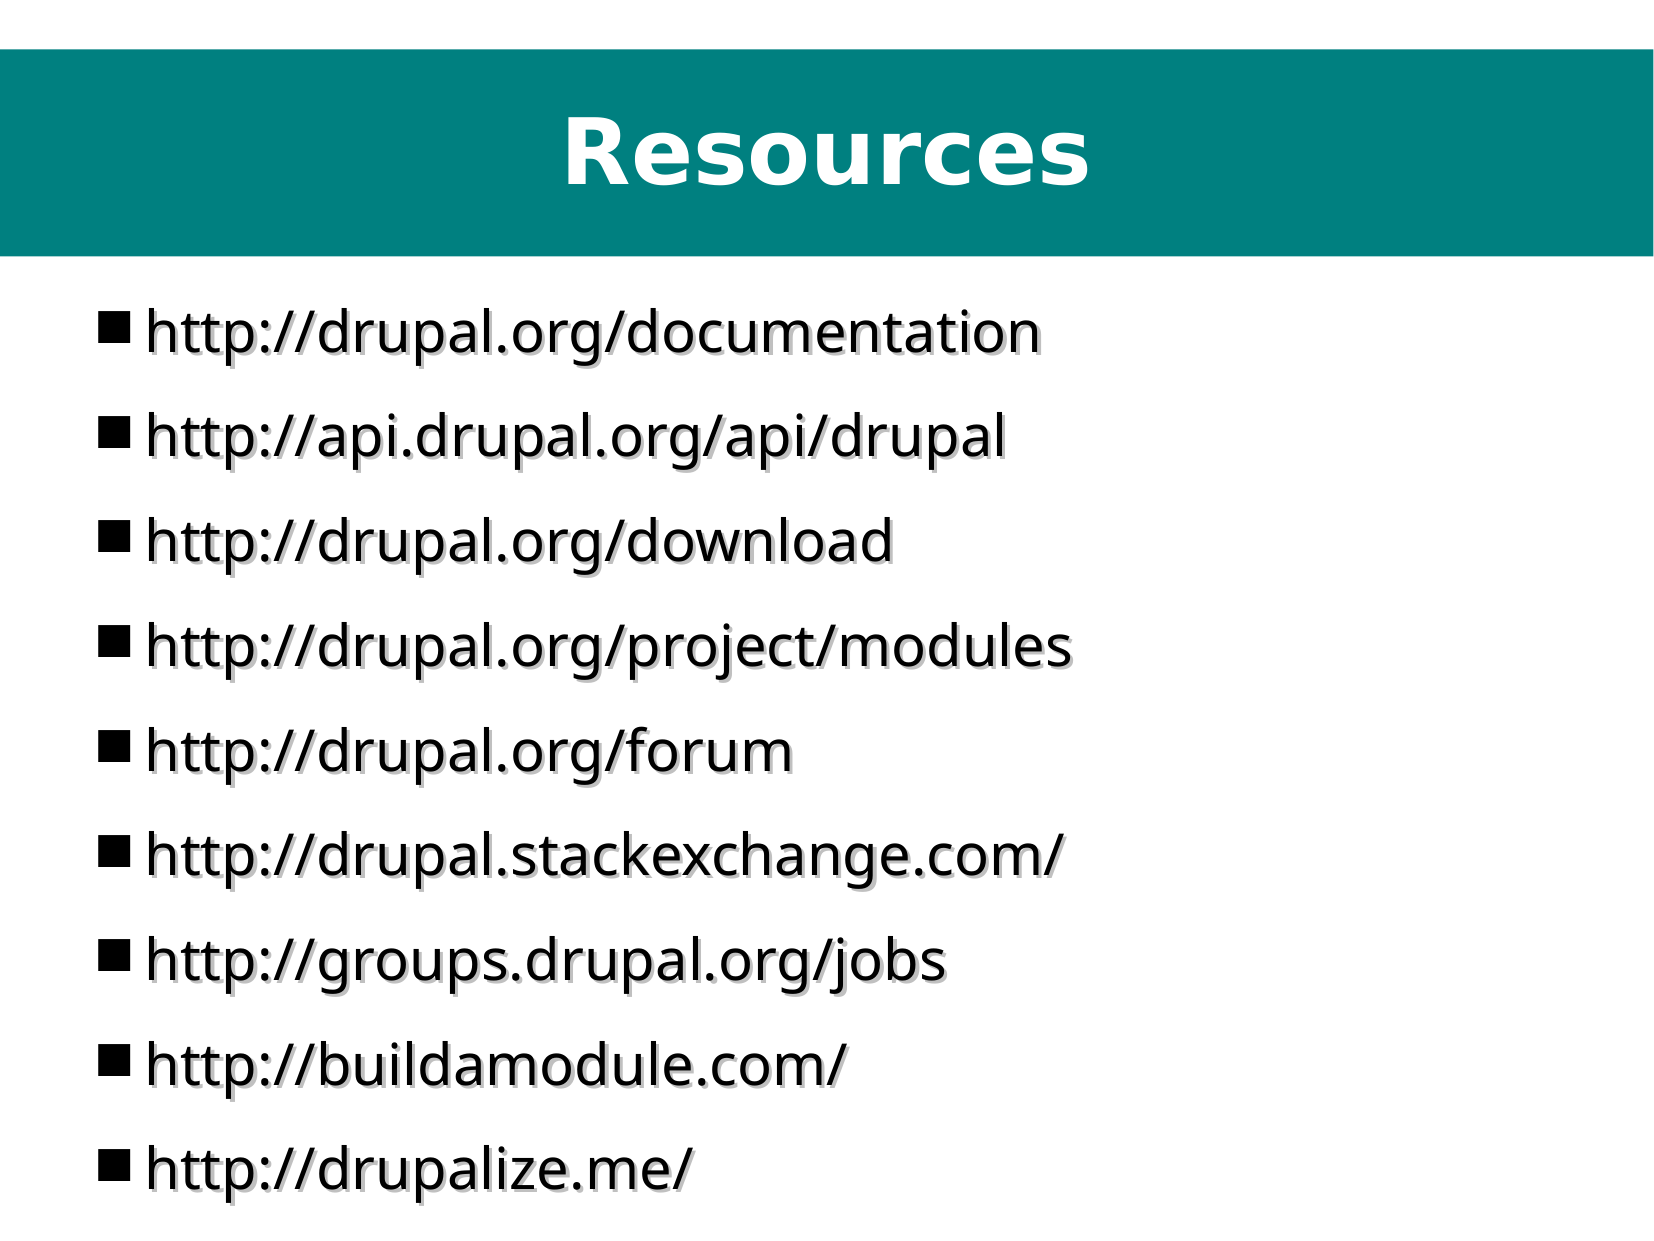

# Resources
http://drupal.org/documentation
http://api.drupal.org/api/drupal
http://drupal.org/download
http://drupal.org/project/modules
http://drupal.org/forum
http://drupal.stackexchange.com/
http://groups.drupal.org/jobs
http://buildamodule.com/
http://drupalize.me/